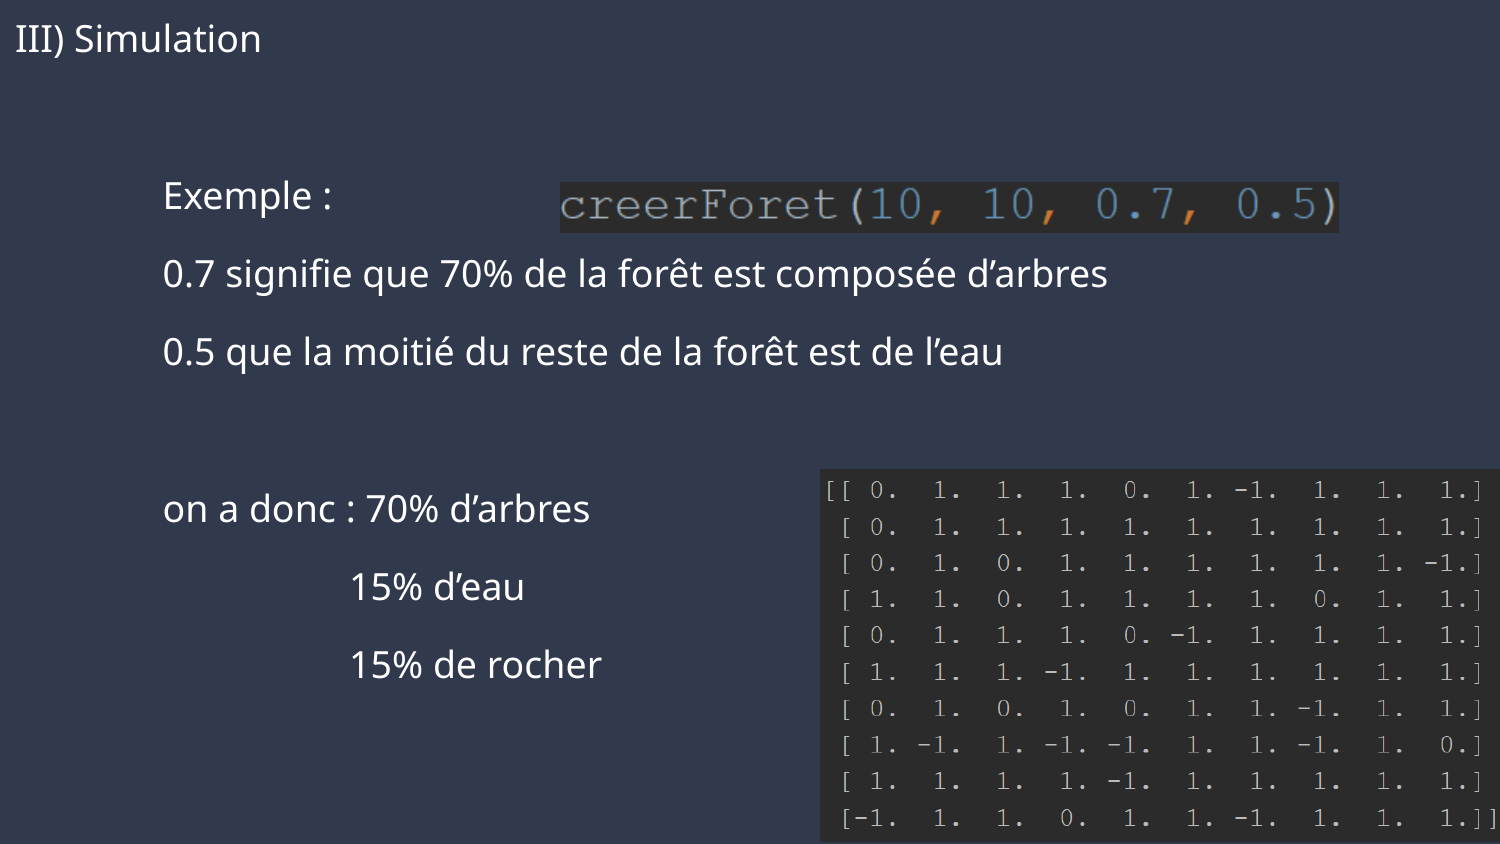

# III) Simulation
		Exemple :
		0.7 signifie que 70% de la forêt est composée d’arbres
		0.5 que la moitié du reste de la forêt est de l’eau
		on a donc : 70% d’arbres
				 15% d’eau
				 15% de rocher